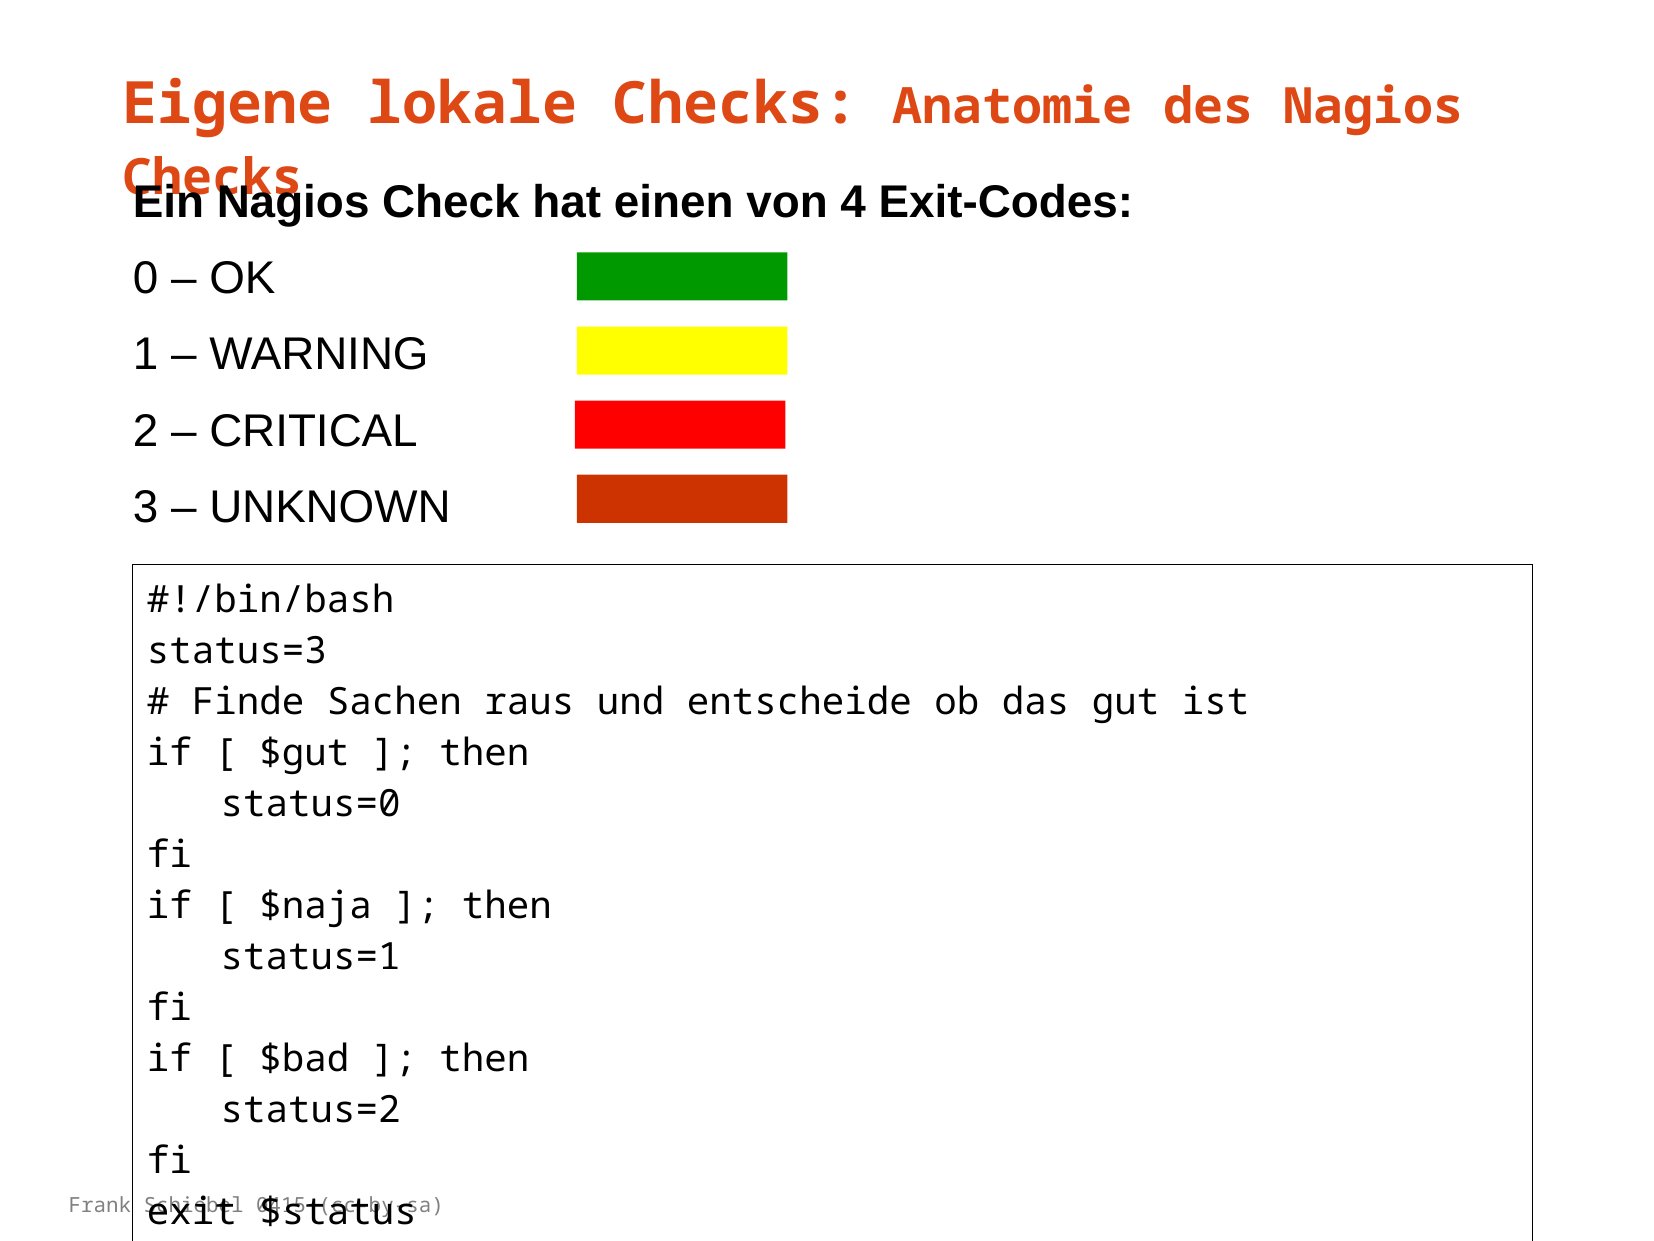

Eigene lokale Checks: Anatomie des Nagios Checks
Ein Nagios Check hat einen von 4 Exit-Codes:
0 – OK
1 – WARNING
2 – CRITICAL
3 – UNKNOWN
#!/bin/bash
status=3
# Finde Sachen raus und entscheide ob das gut ist
if [ $gut ]; then
	status=0
fi
if [ $naja ]; then
	status=1
fi
if [ $bad ]; then
	status=2
fi
exit $status